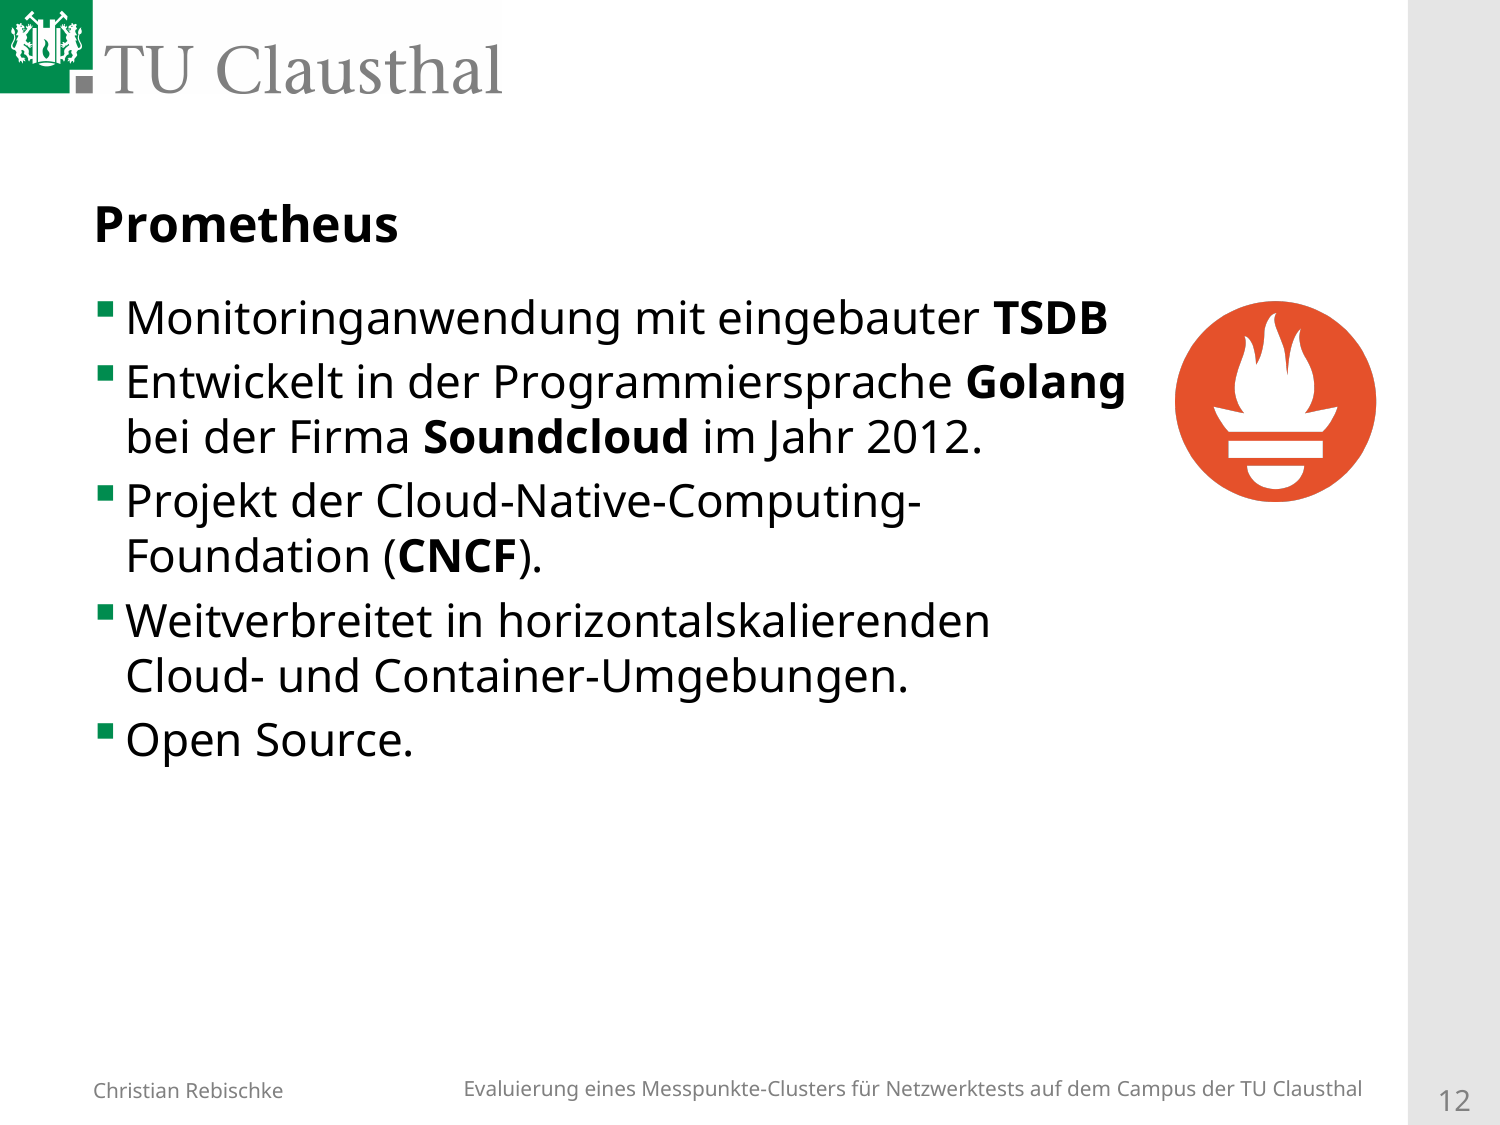

# Prometheus
Monitoringanwendung mit eingebauter TSDB
Entwickelt in der Programmiersprache Golang bei der Firma Soundcloud im Jahr 2012.
Projekt der Cloud-Native-Computing-Foundation (CNCF).
Weitverbreitet in horizontalskalierenden Cloud- und Container-Umgebungen.
Open Source.